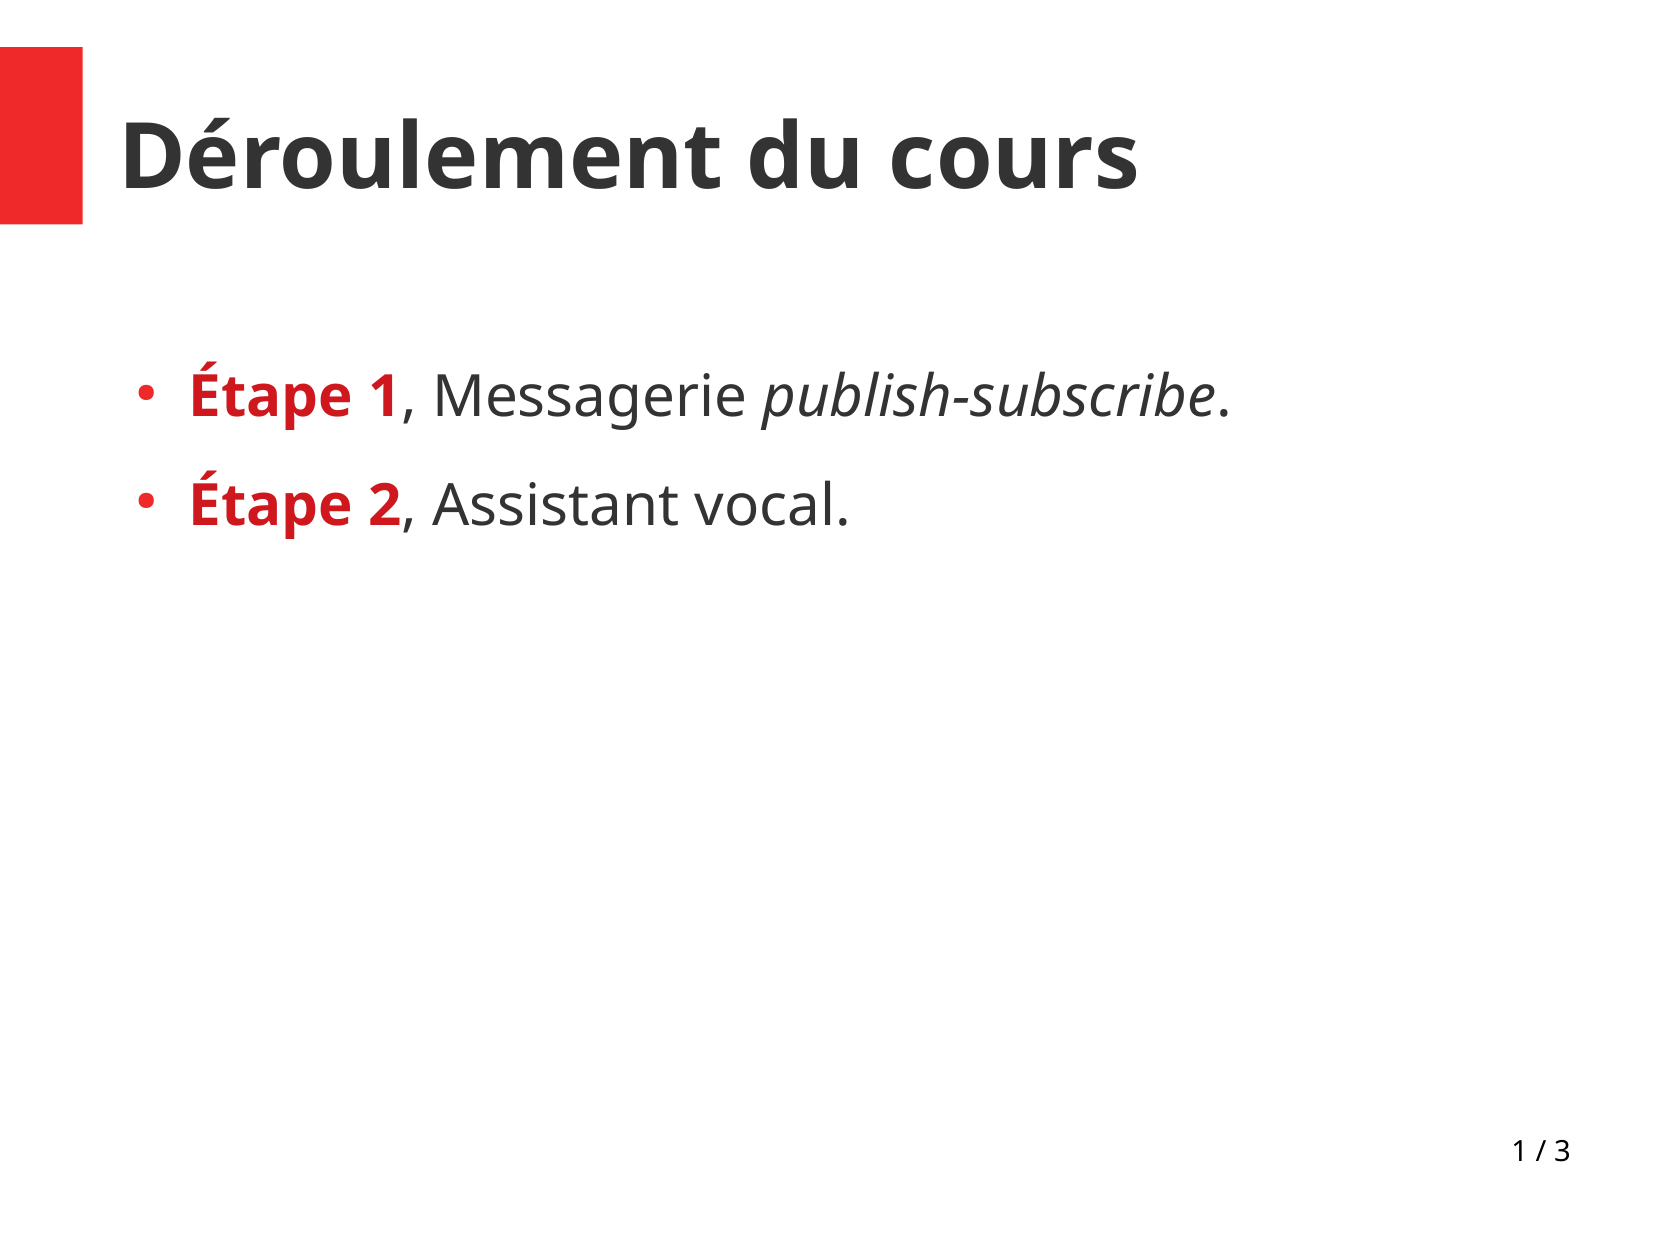

# Déroulement du cours
Étape 1, Messagerie publish-subscribe.
Étape 2, Assistant vocal.
1